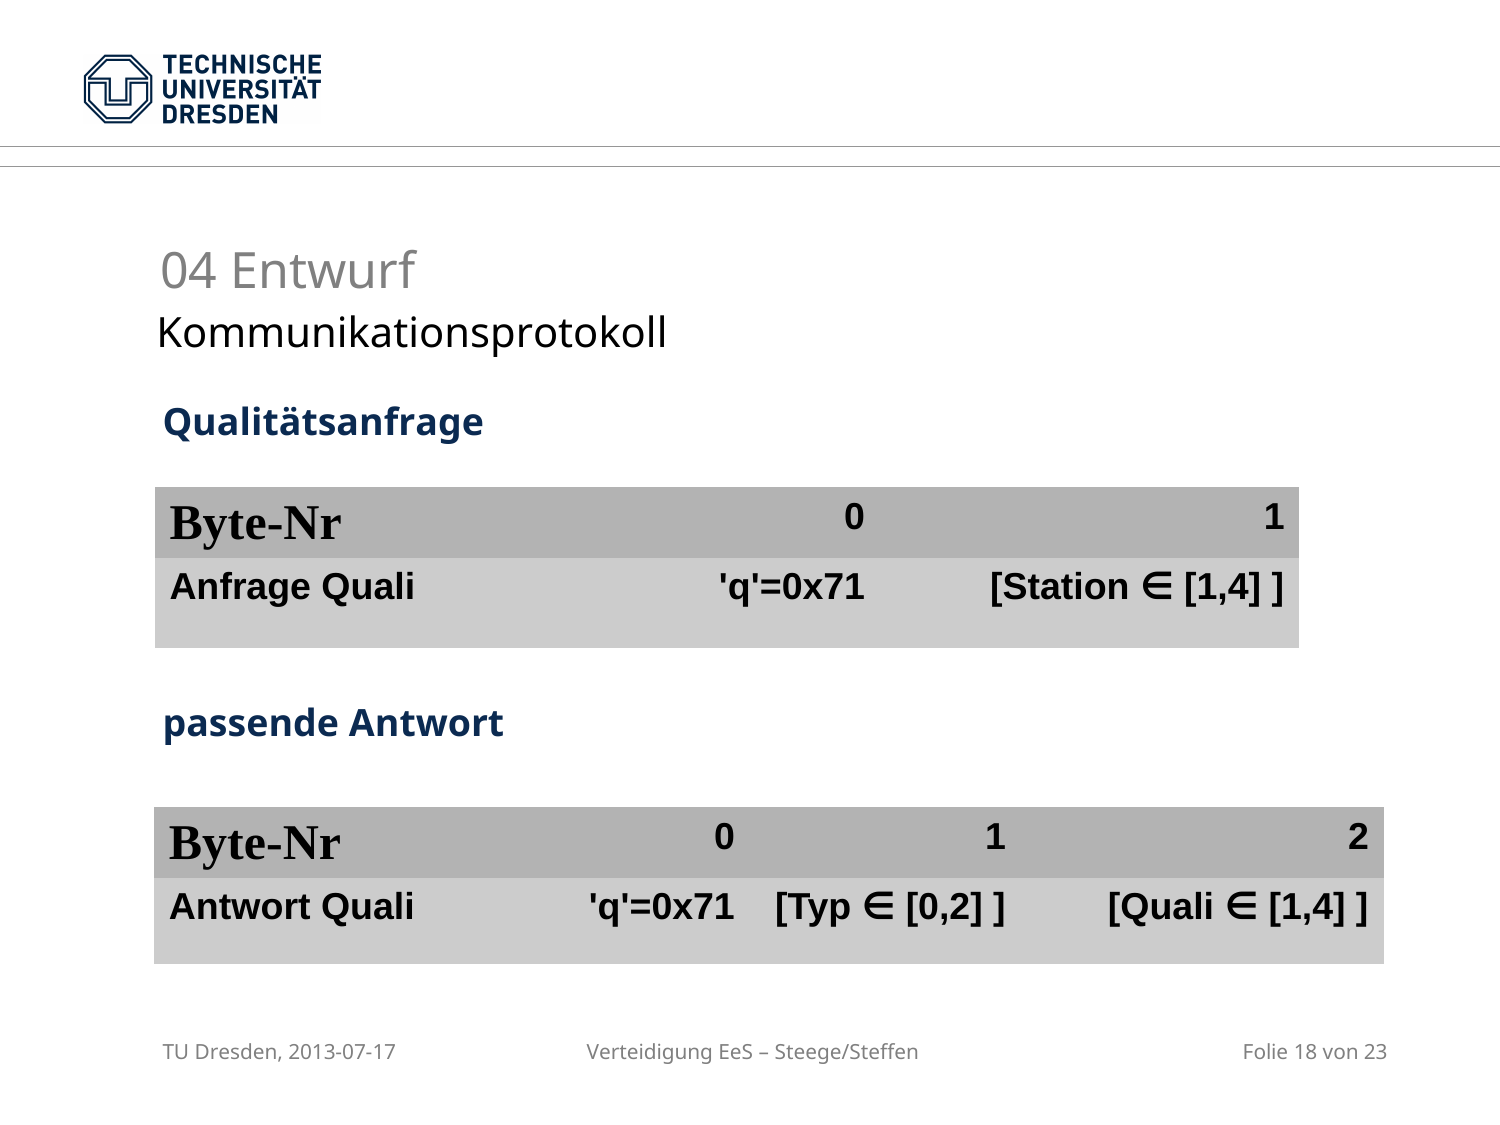

# 04 Entwurf
Kommunikationsprotokoll
Qualitätsanfrage
passende Antwort
| Byte-Nr | 0 | 1 |
| --- | --- | --- |
| Anfrage Quali | 'q'=0x71 | [Station ∈ [1,4] ] |
| Byte-Nr | 0 | 1 | 2 |
| --- | --- | --- | --- |
| Antwort Quali | 'q'=0x71 | [Typ ∈ [0,2] ] | [Quali ∈ [1,4] ] |
18